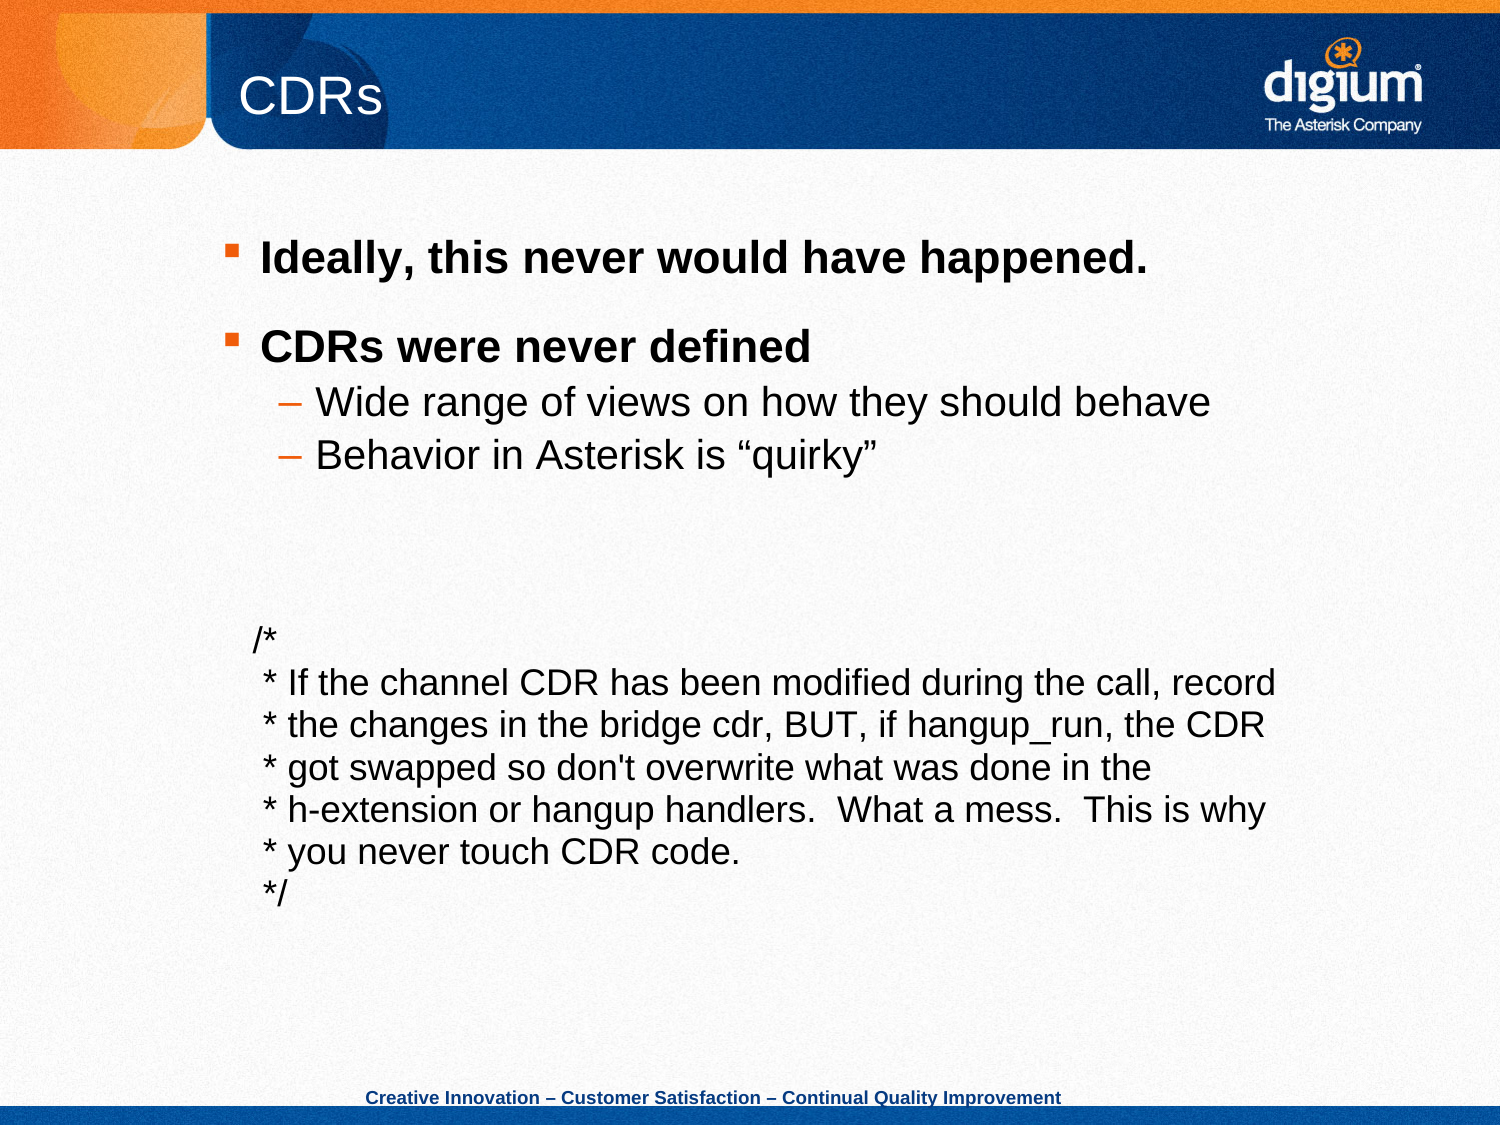

# CDRs
Ideally, this never would have happened.
CDRs were never defined
Wide range of views on how they should behave
Behavior in Asterisk is “quirky”
/*
 * If the channel CDR has been modified during the call, record
 * the changes in the bridge cdr, BUT, if hangup_run, the CDR
 * got swapped so don't overwrite what was done in the
 * h-extension or hangup handlers. What a mess. This is why
 * you never touch CDR code.
 */